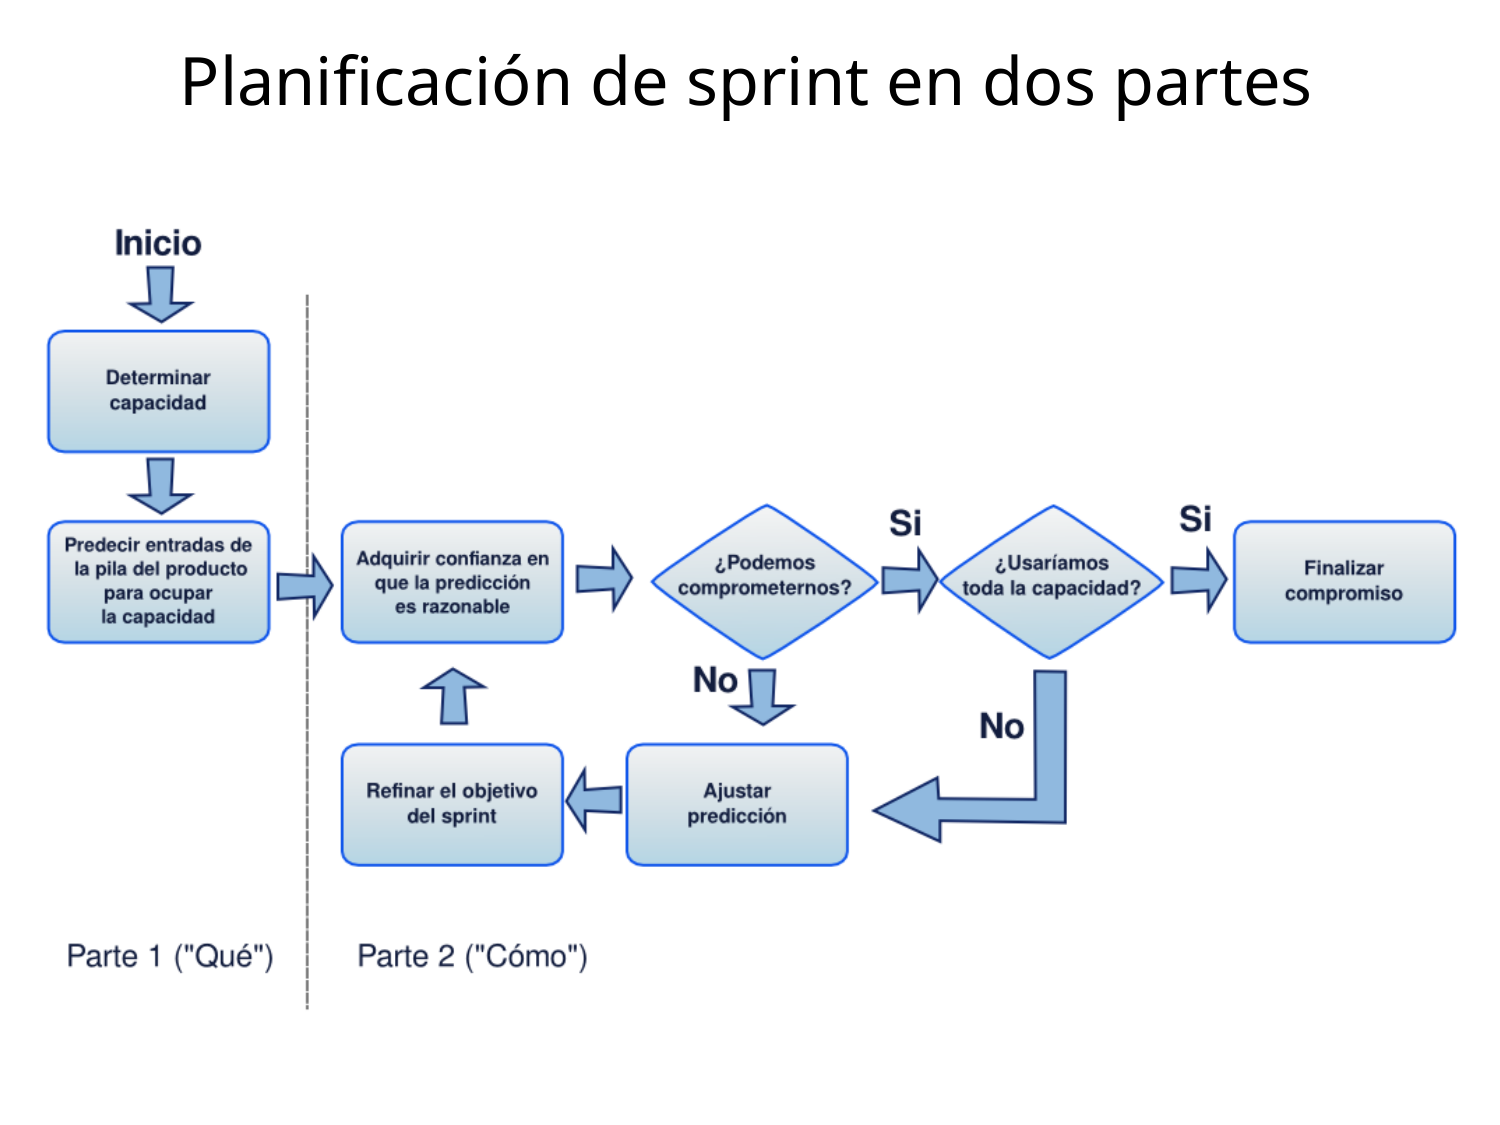

# Planificación de sprint en dos partes